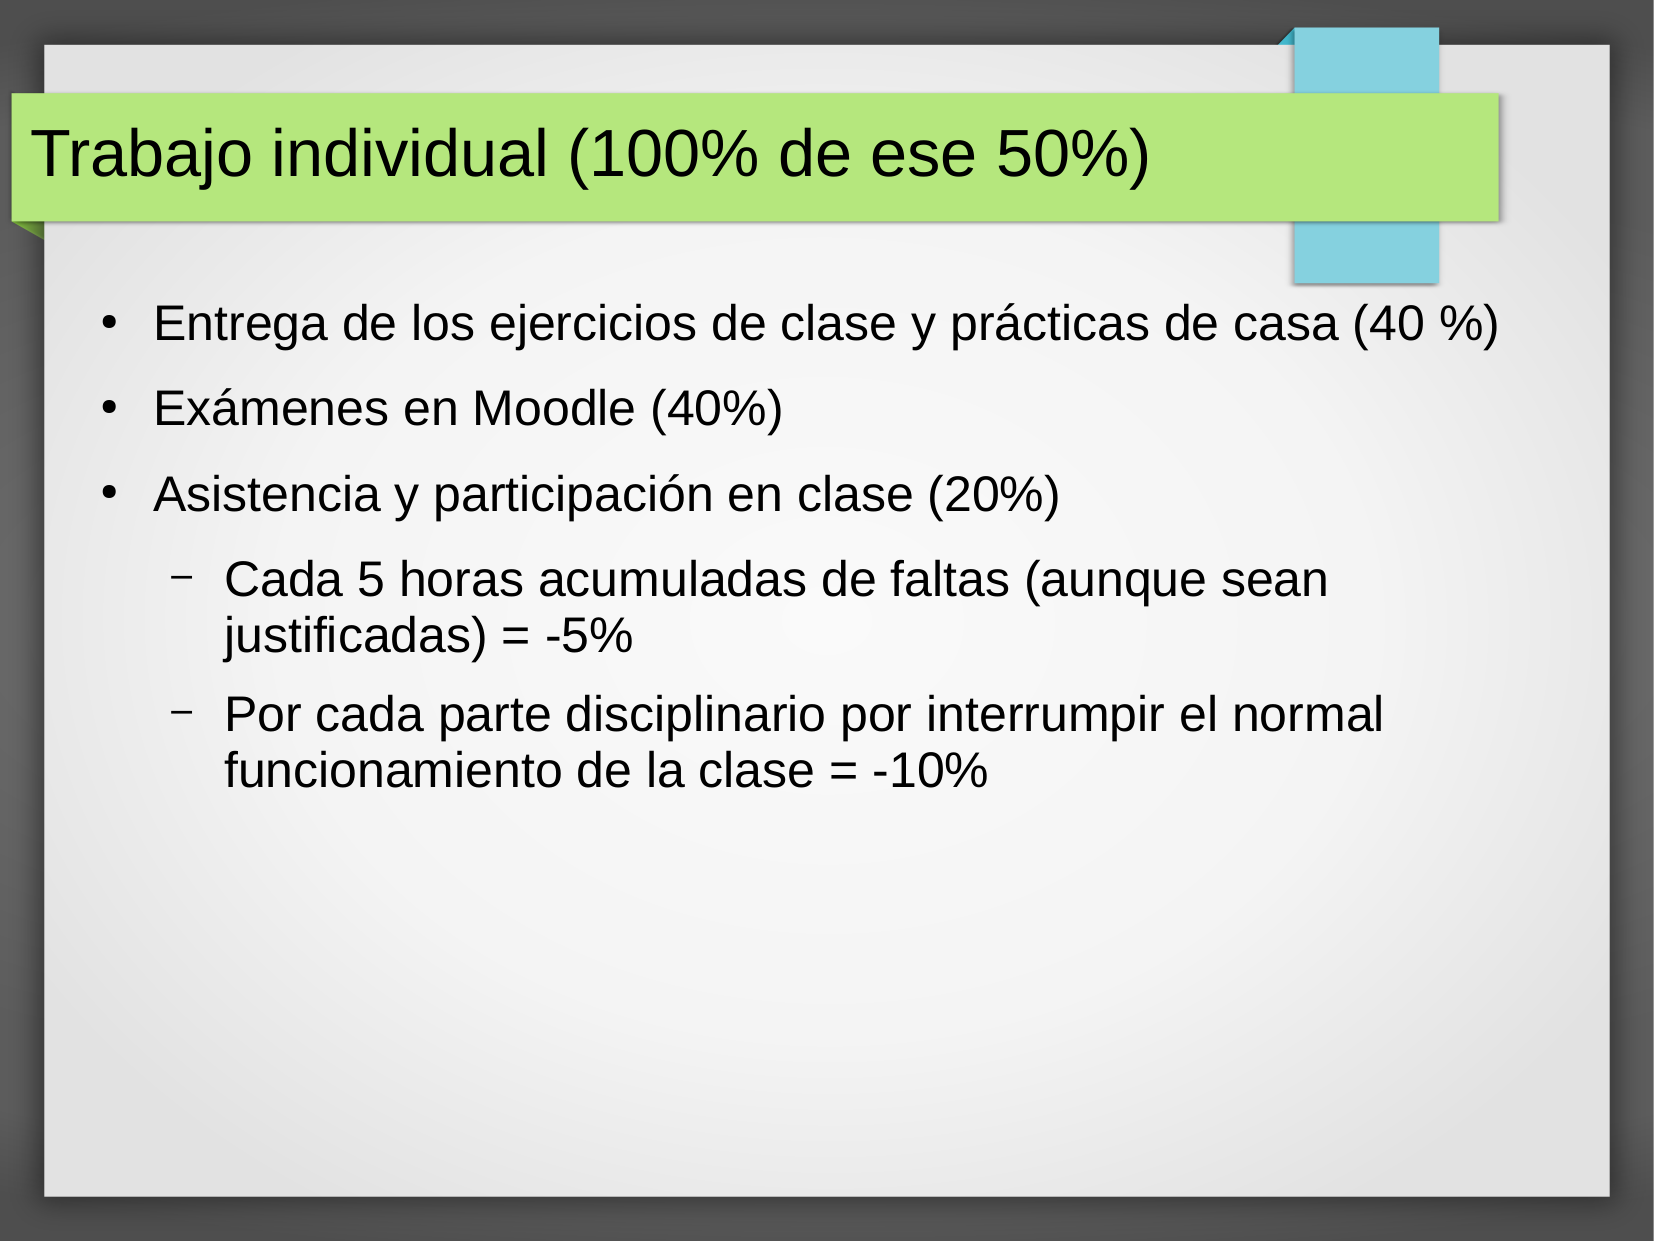

# Trabajo individual (100% de ese 50%)
Entrega de los ejercicios de clase y prácticas de casa (40 %)
Exámenes en Moodle (40%)
Asistencia y participación en clase (20%)
Cada 5 horas acumuladas de faltas (aunque sean justificadas) = -5%
Por cada parte disciplinario por interrumpir el normal funcionamiento de la clase = -10%